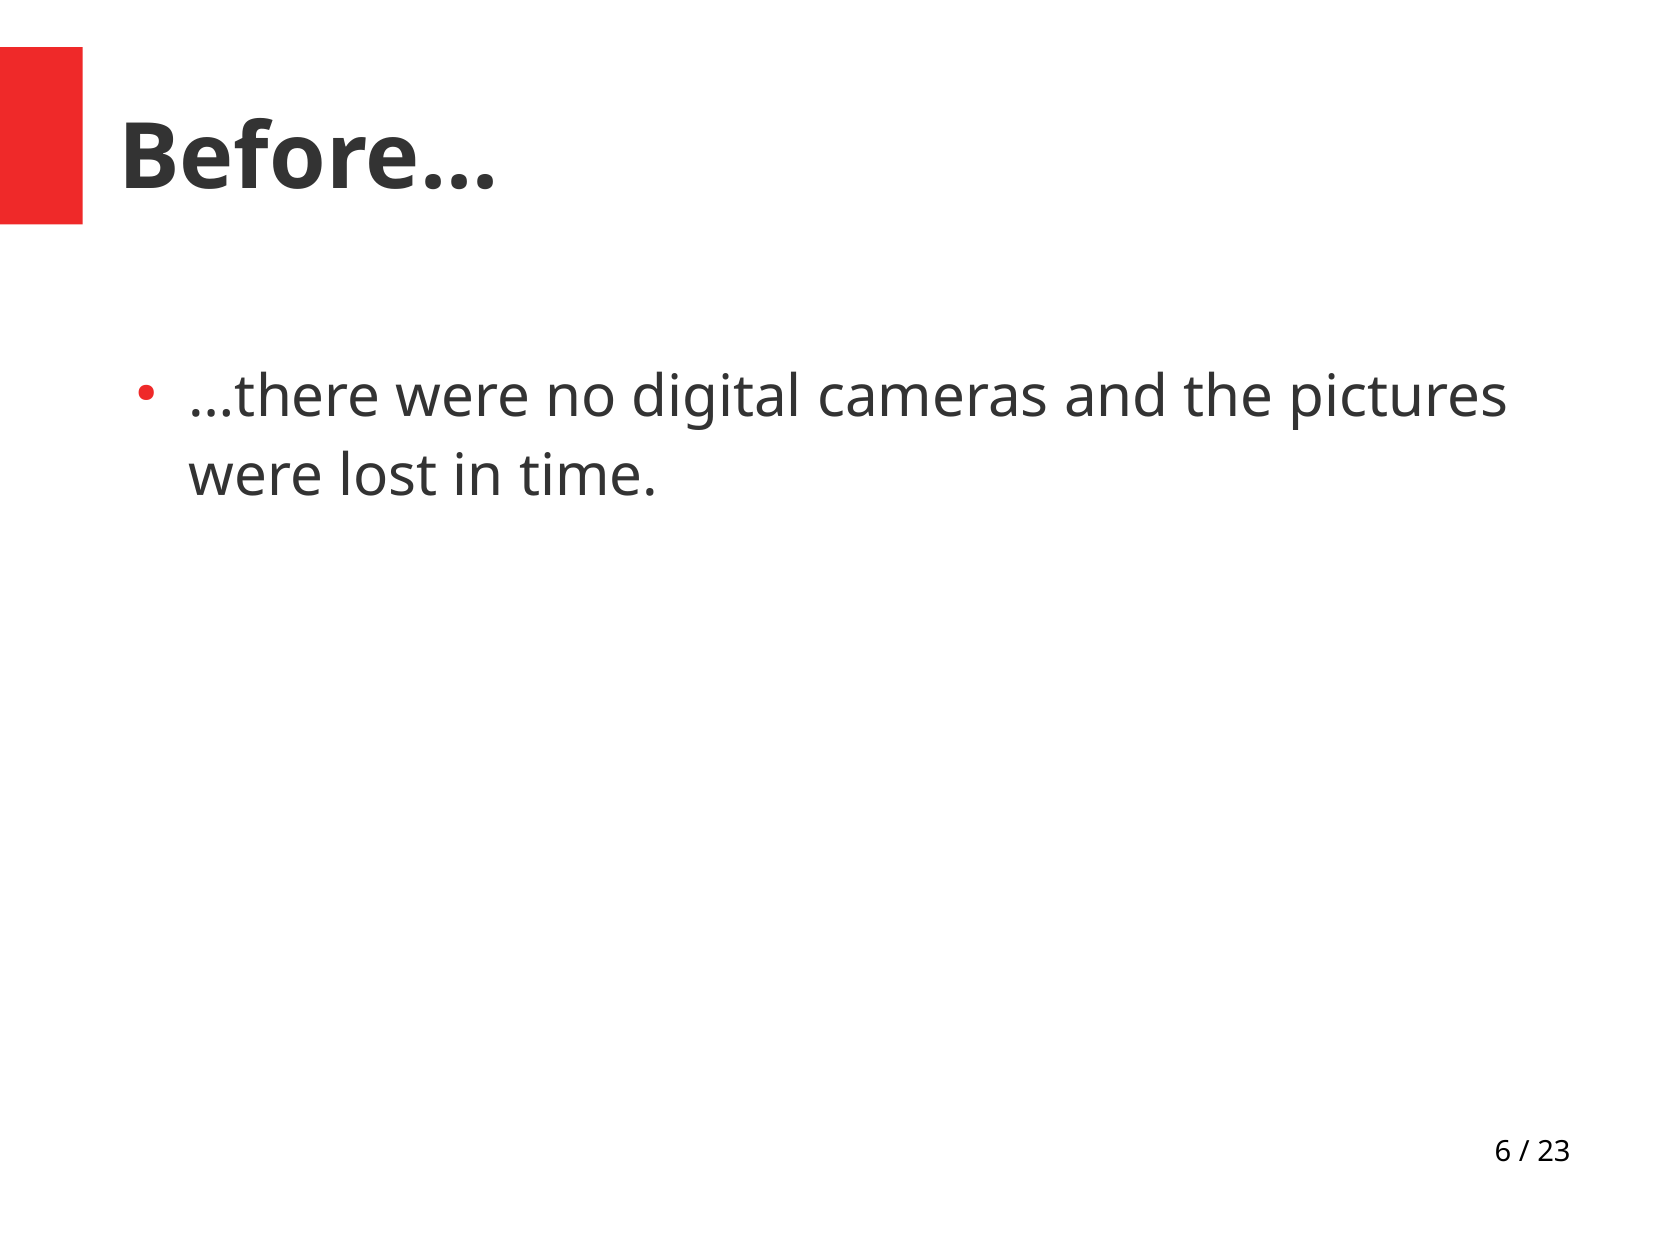

# Before...
…there were no digital cameras and the pictures were lost in time.
6